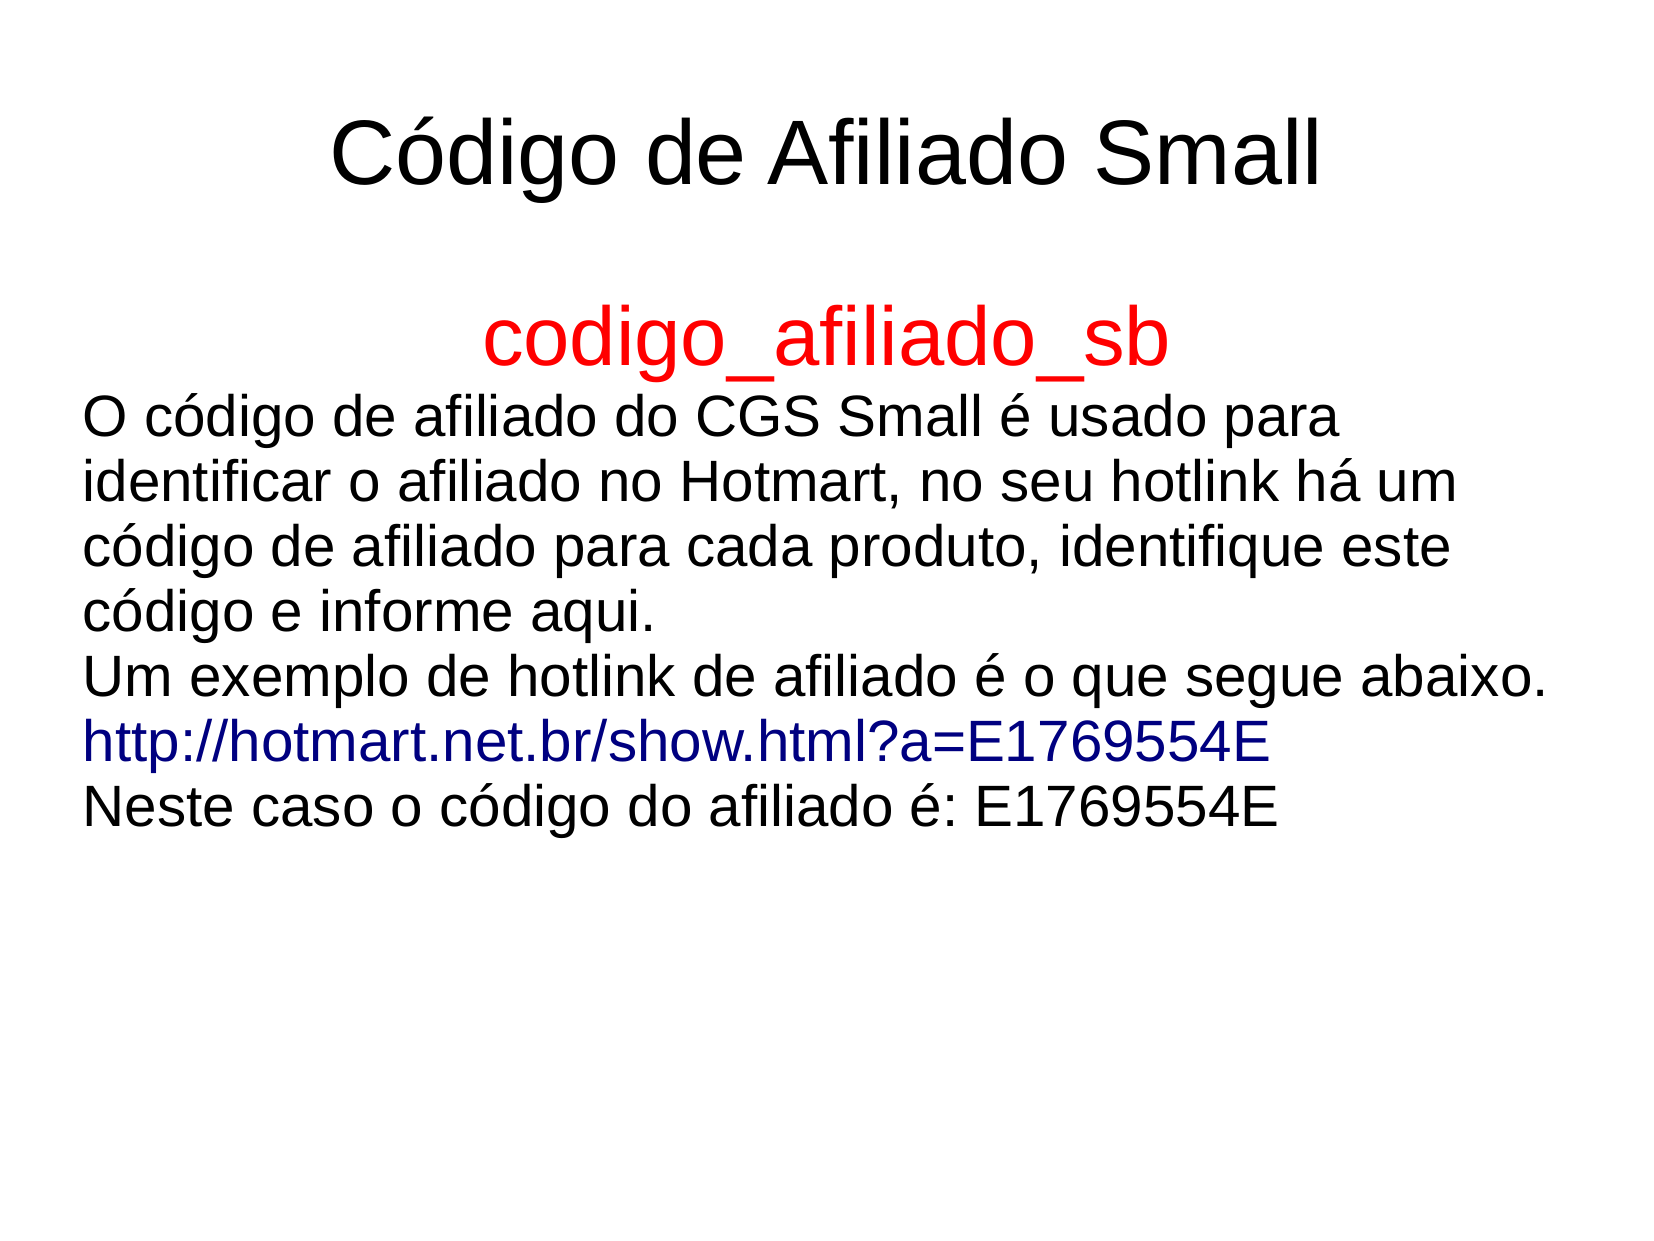

# Código de Afiliado Small
codigo_afiliado_sb
O código de afiliado do CGS Small é usado para identificar o afiliado no Hotmart, no seu hotlink há um código de afiliado para cada produto, identifique este código e informe aqui.
Um exemplo de hotlink de afiliado é o que segue abaixo.
http://hotmart.net.br/show.html?a=E1769554E
Neste caso o código do afiliado é: E1769554E